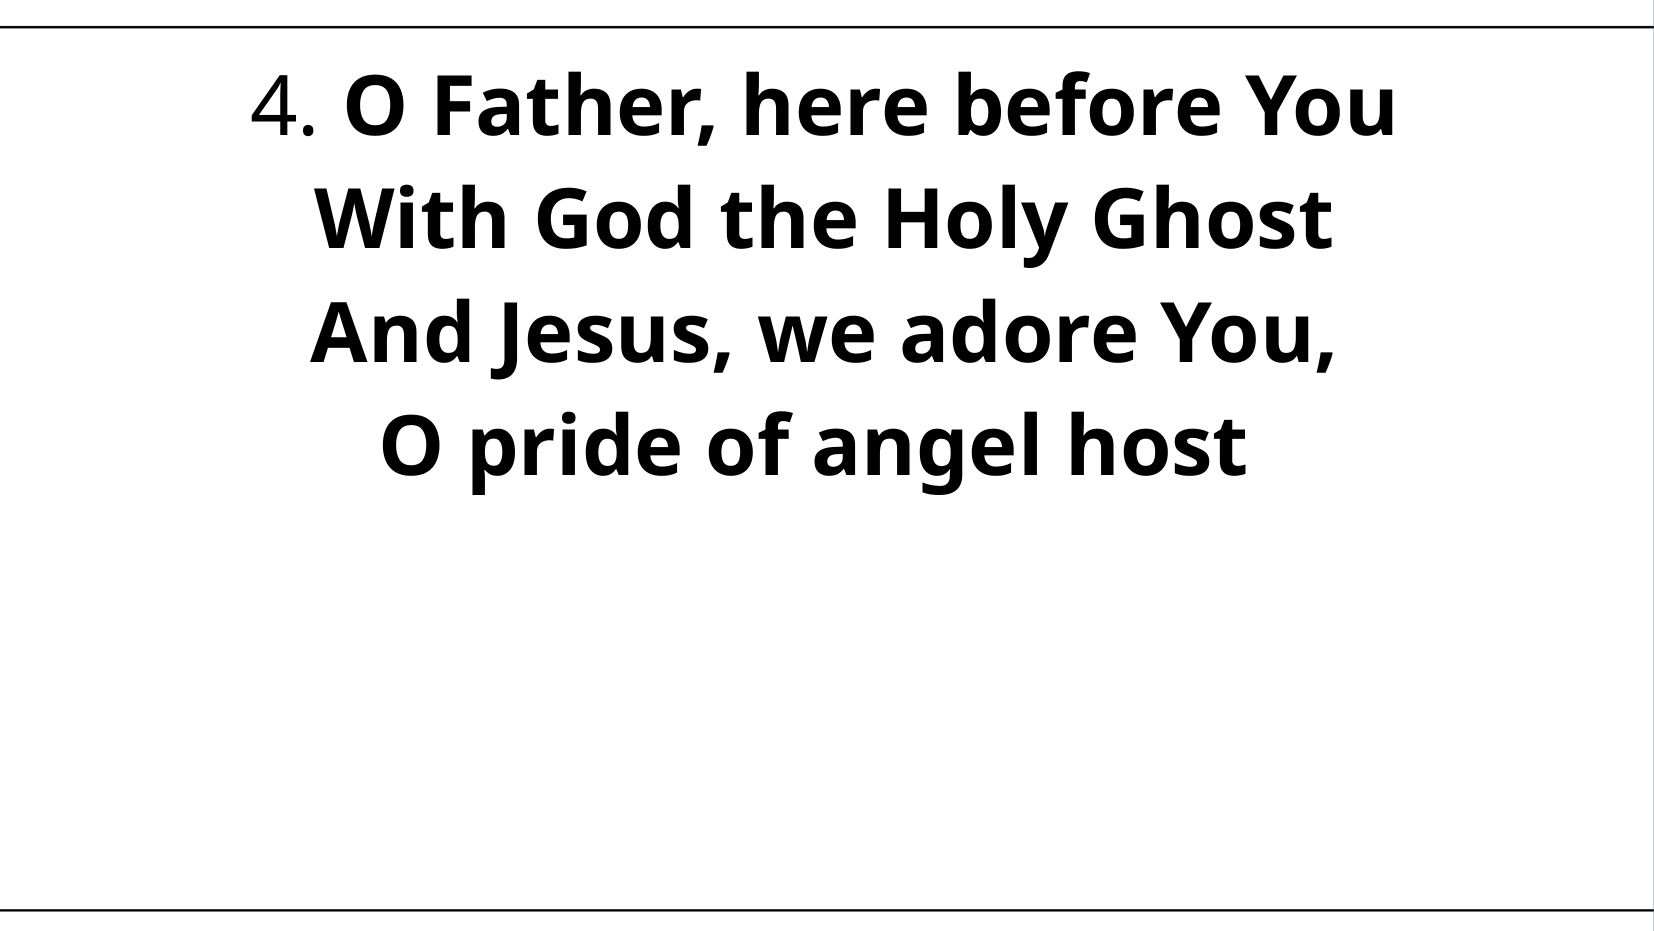

4. O Father, here before You
With God the Holy Ghost
And Jesus, we adore You,
O pride of angel host